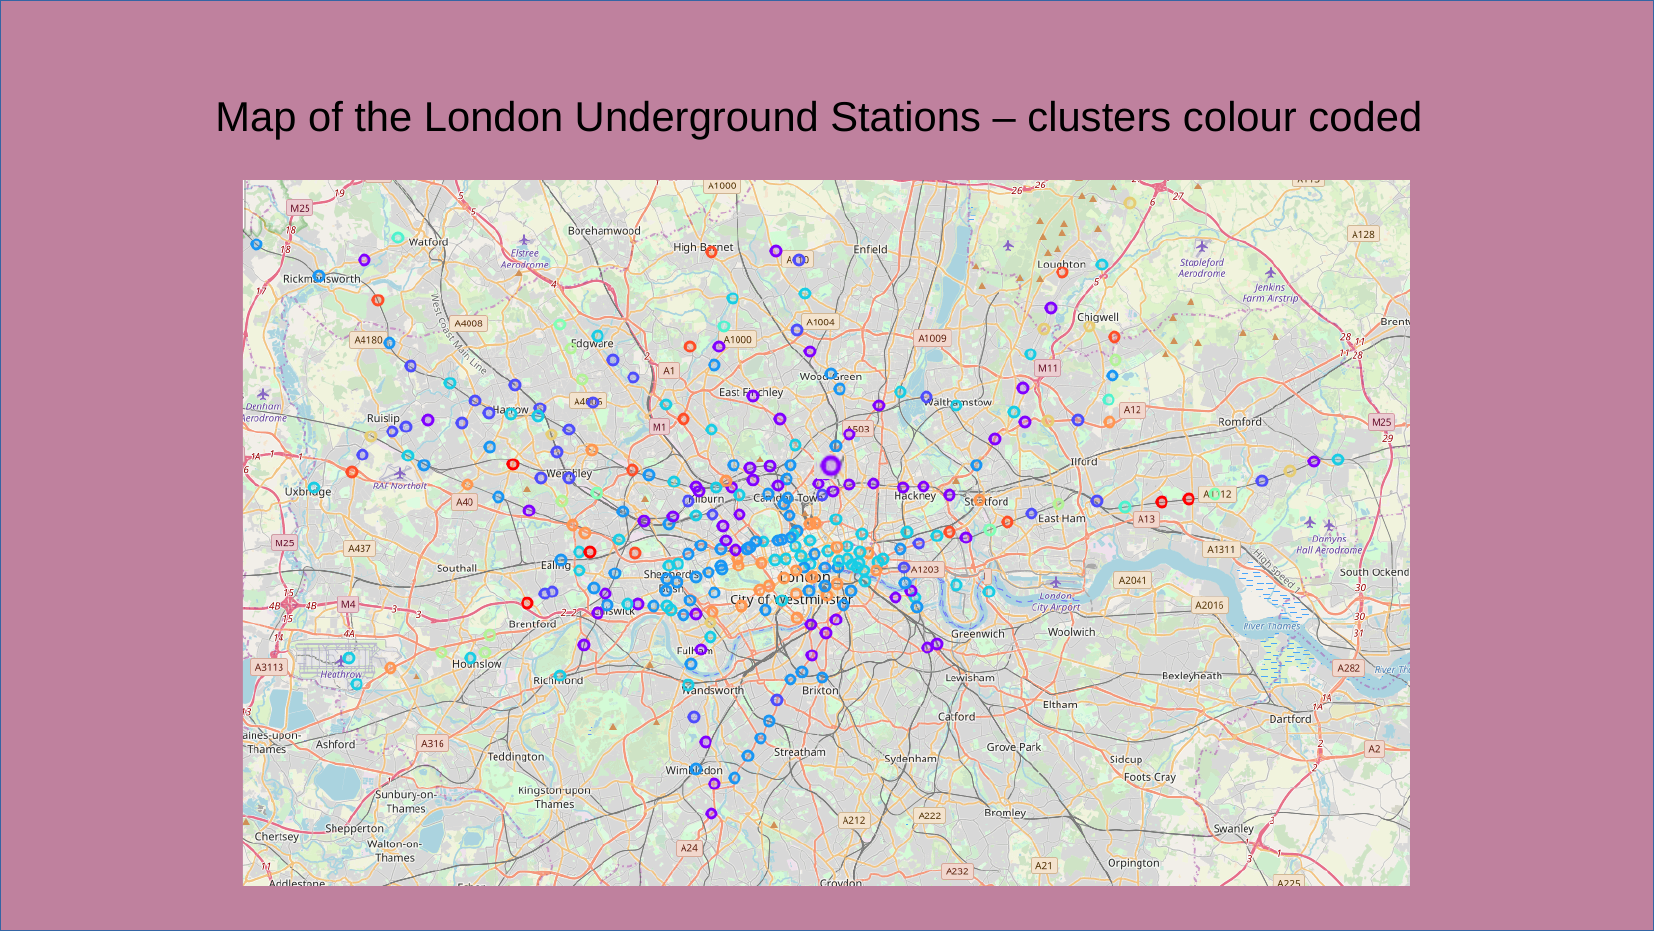

# Map of the London Underground Stations – clusters colour coded
| | |
| --- | --- |
| | |
| | |
| | |
| | |
| | |
| | |
| | |
| | |
| | |
| | |